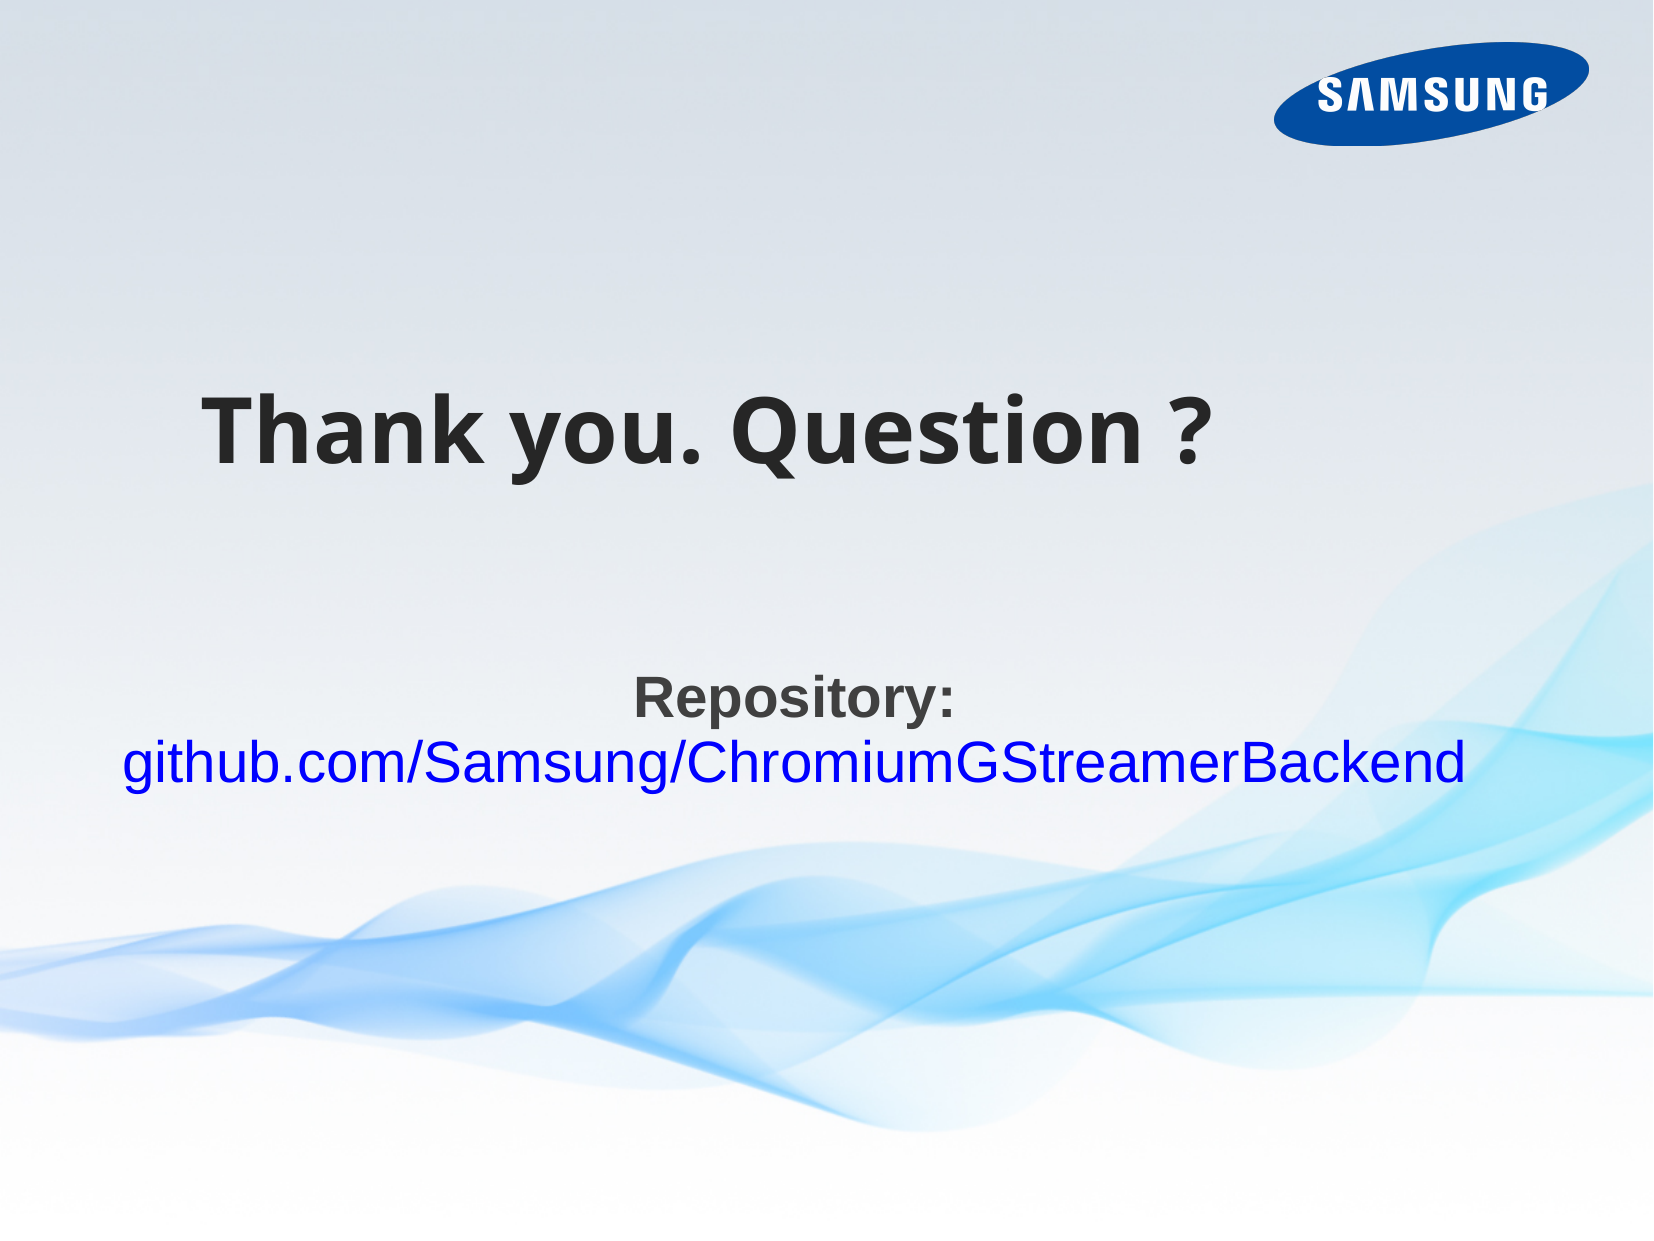

# Thank you. Question ?
Repository:
github.com/Samsung/ChromiumGStreamerBackend